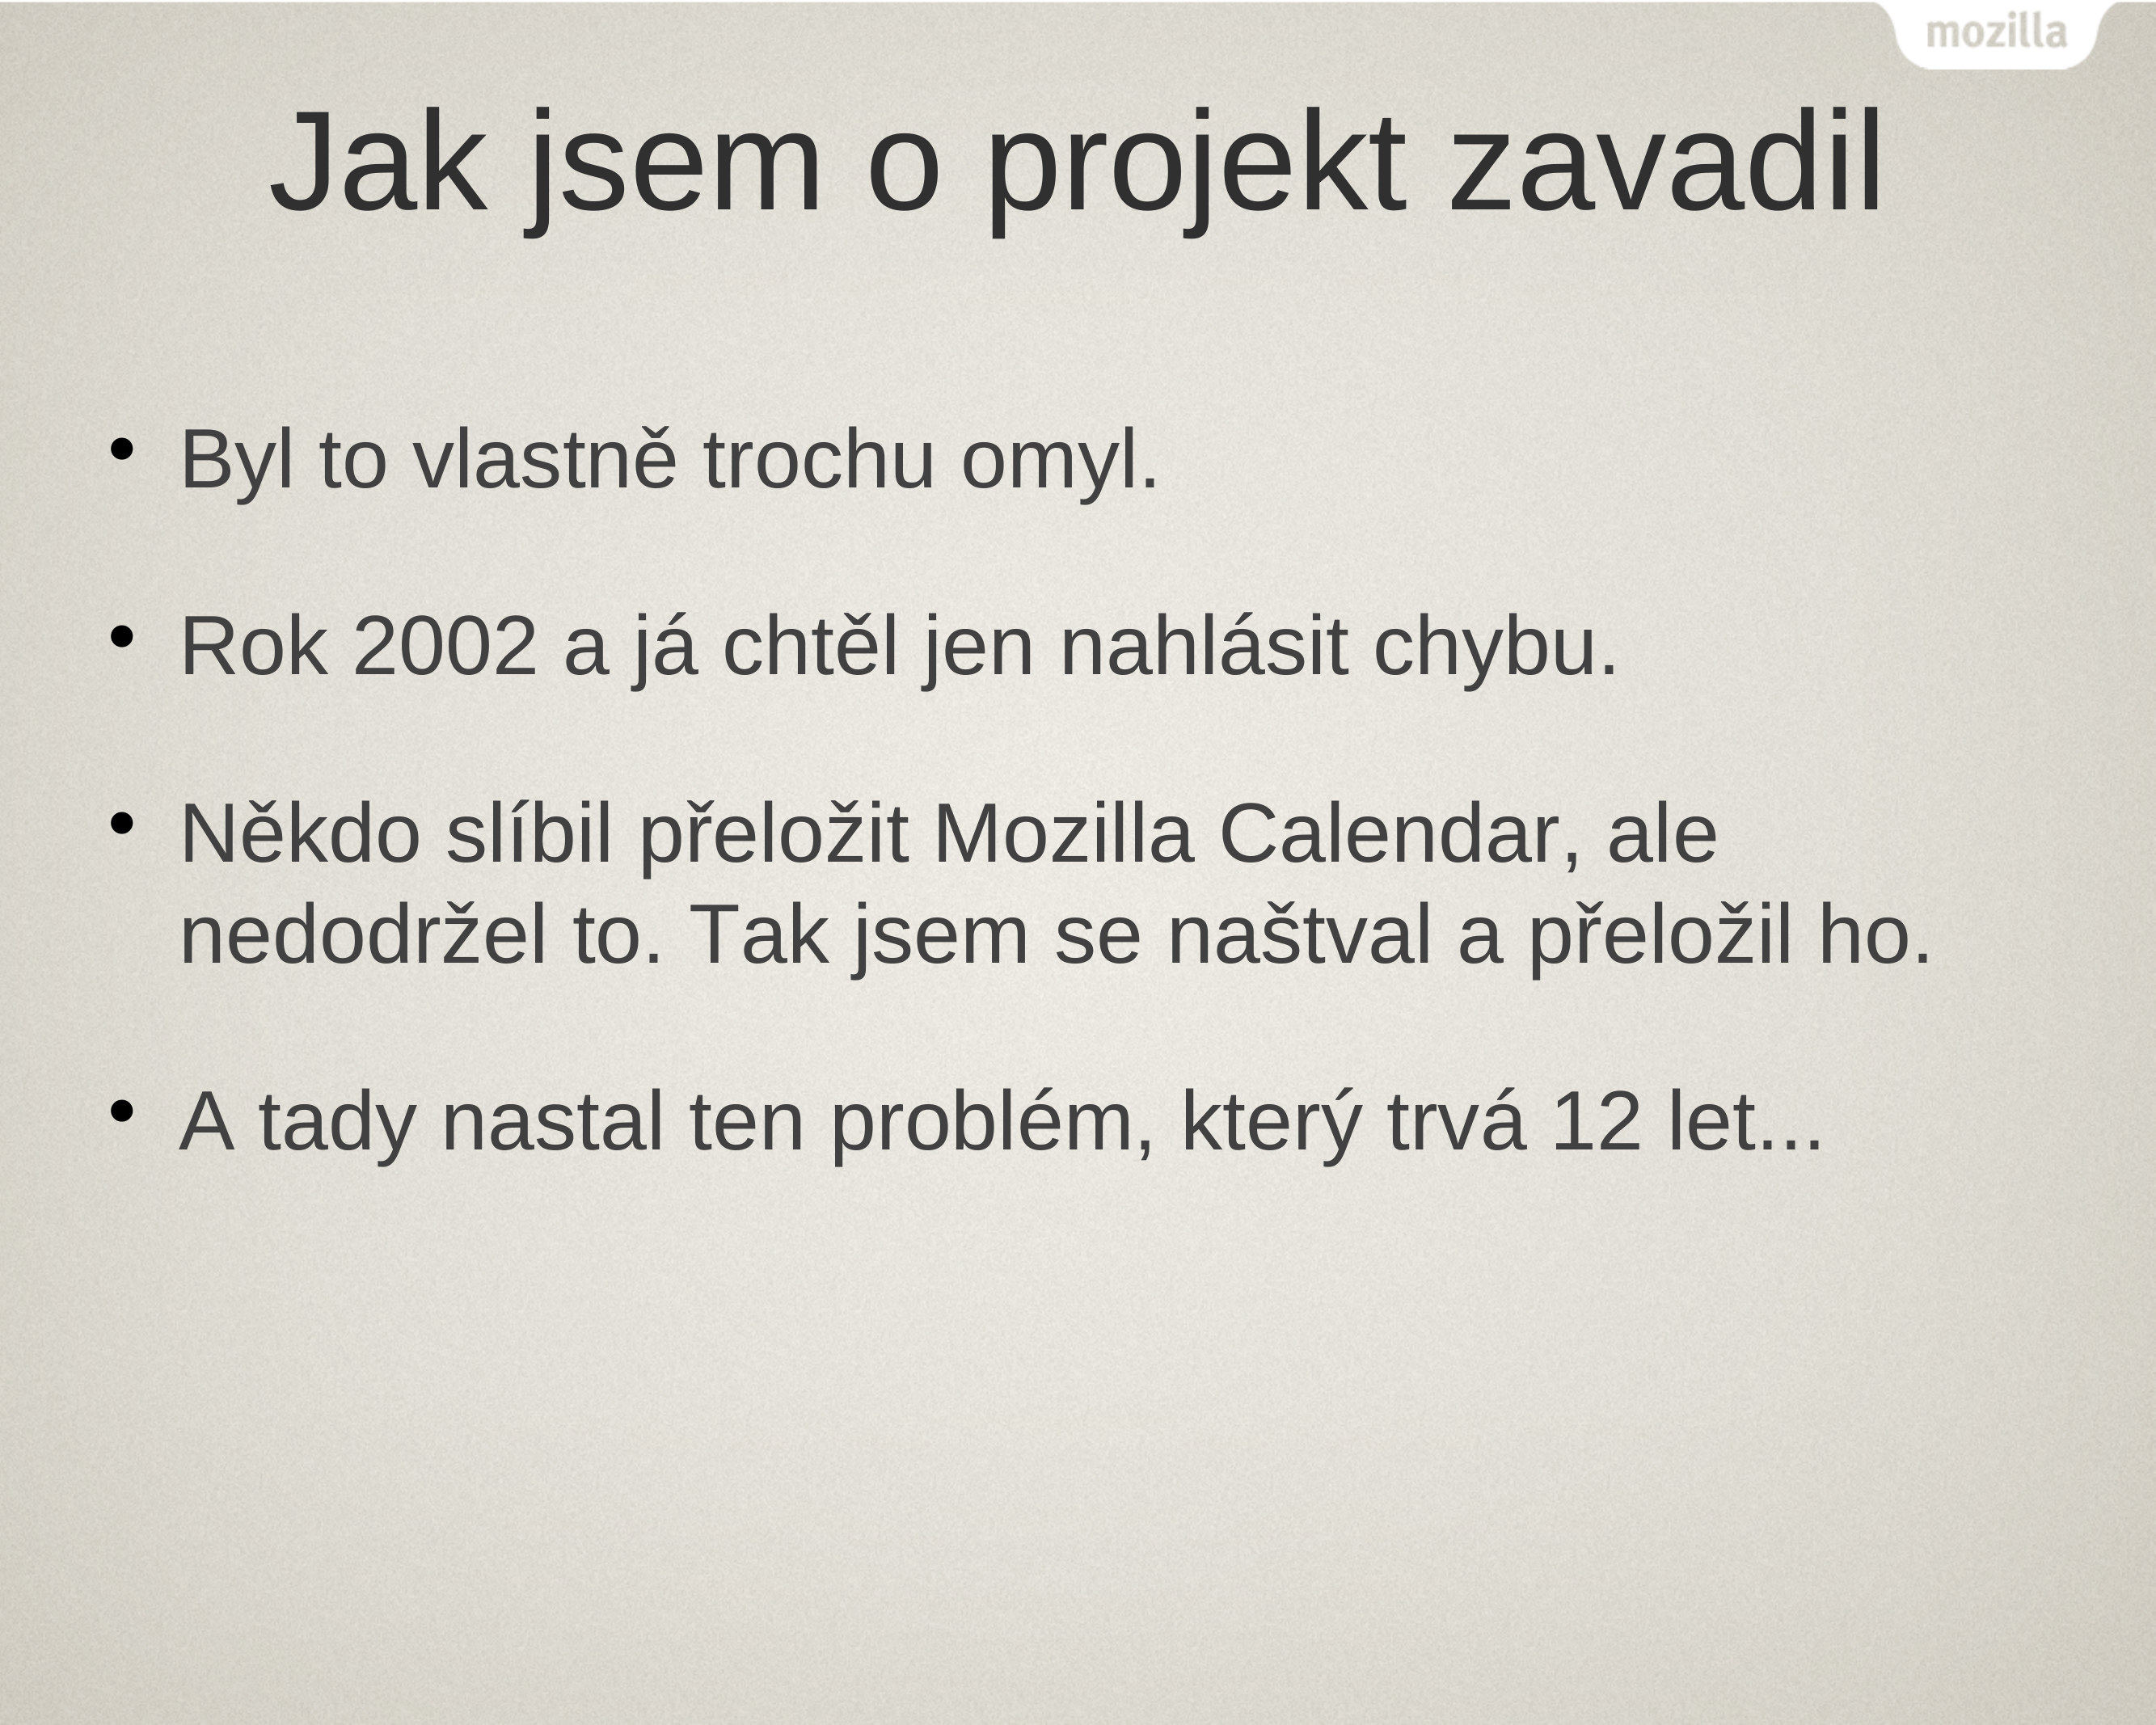

# Jak jsem o projekt zavadil
Byl to vlastně trochu omyl.
Rok 2002 a já chtěl jen nahlásit chybu.
Někdo slíbil přeložit Mozilla Calendar, ale nedodržel to. Tak jsem se naštval a přeložil ho.
A tady nastal ten problém, který trvá 12 let...